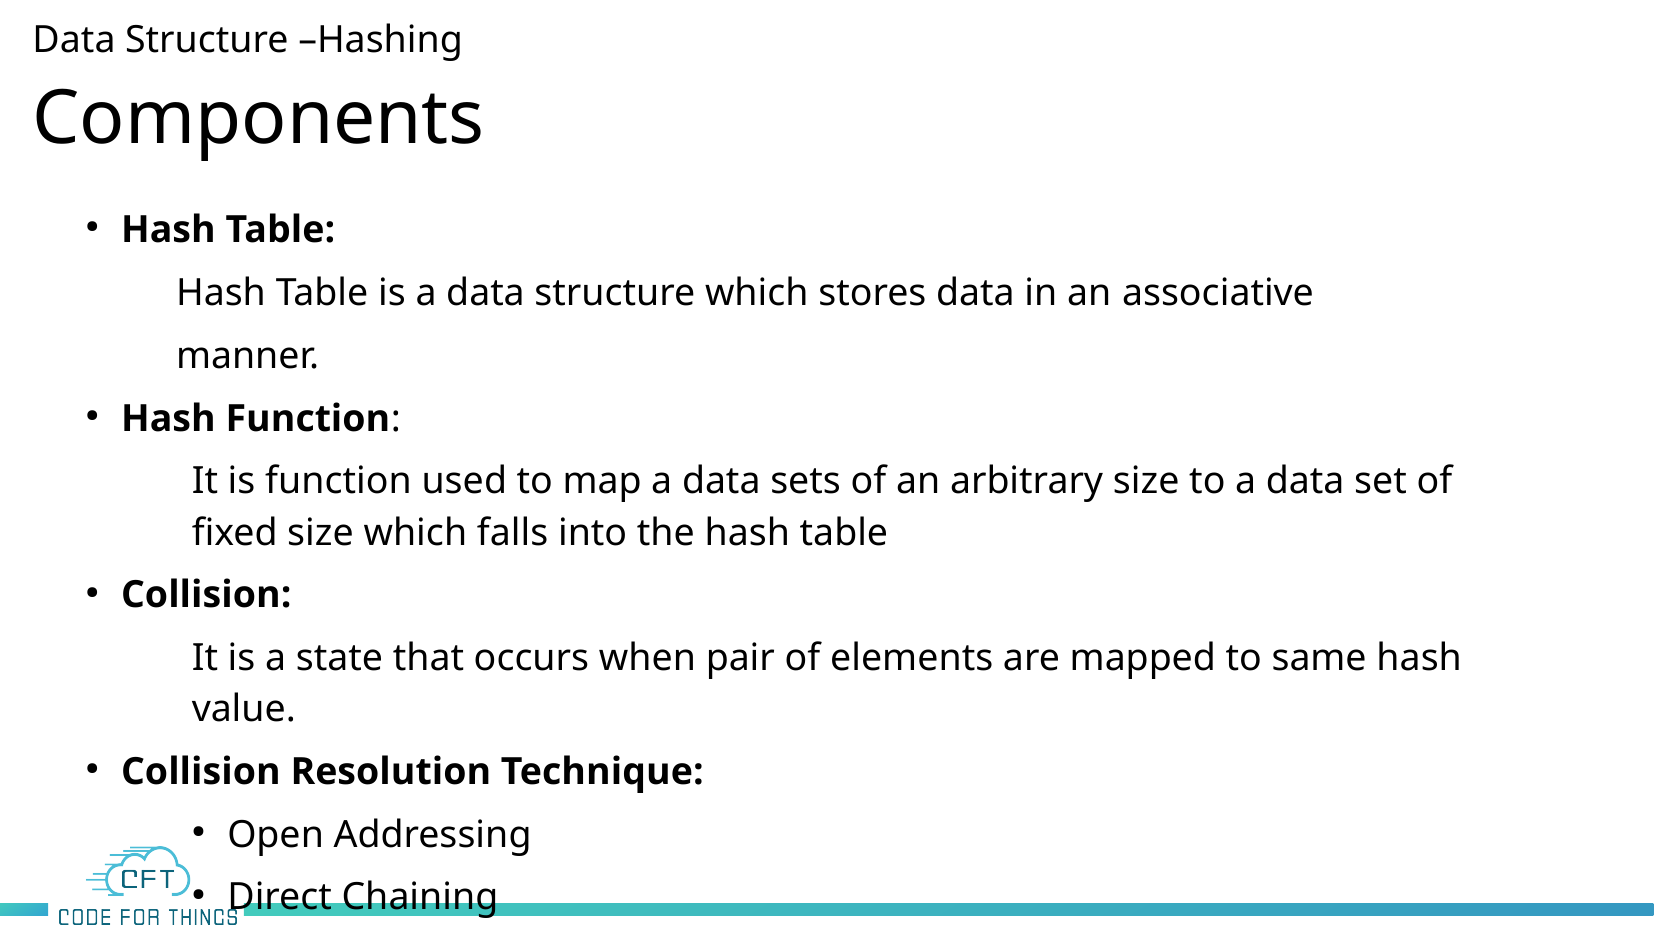

# Data Structure –Hashing Components
Hash Table:
 Hash Table is a data structure which stores data in an associative
 manner.
Hash Function:
It is function used to map a data sets of an arbitrary size to a data set of fixed size which falls into the hash table
Collision:
It is a state that occurs when pair of elements are mapped to same hash value.
Collision Resolution Technique:
Open Addressing
Direct Chaining